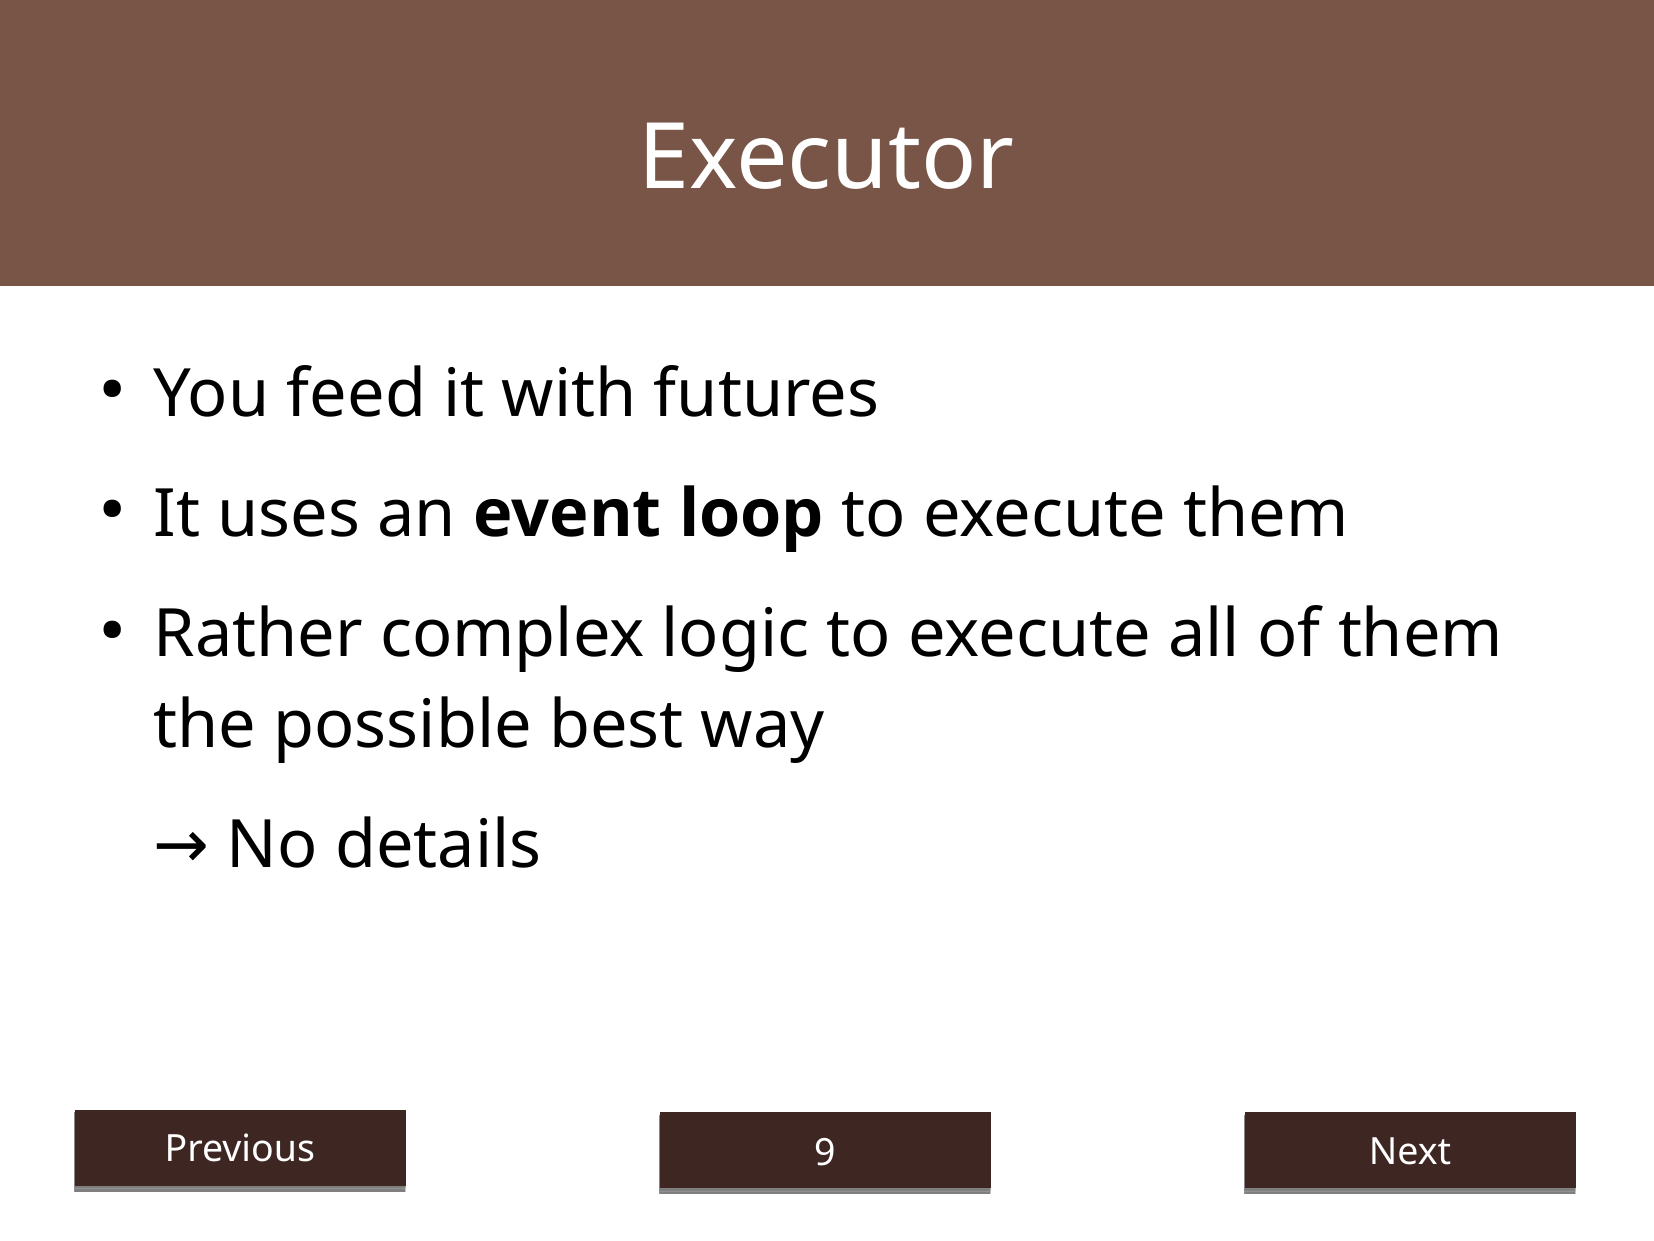

# Executor
You feed it with futures
It uses an event loop to execute them
Rather complex logic to execute all of them the possible best way
→ No details
Previous
Next